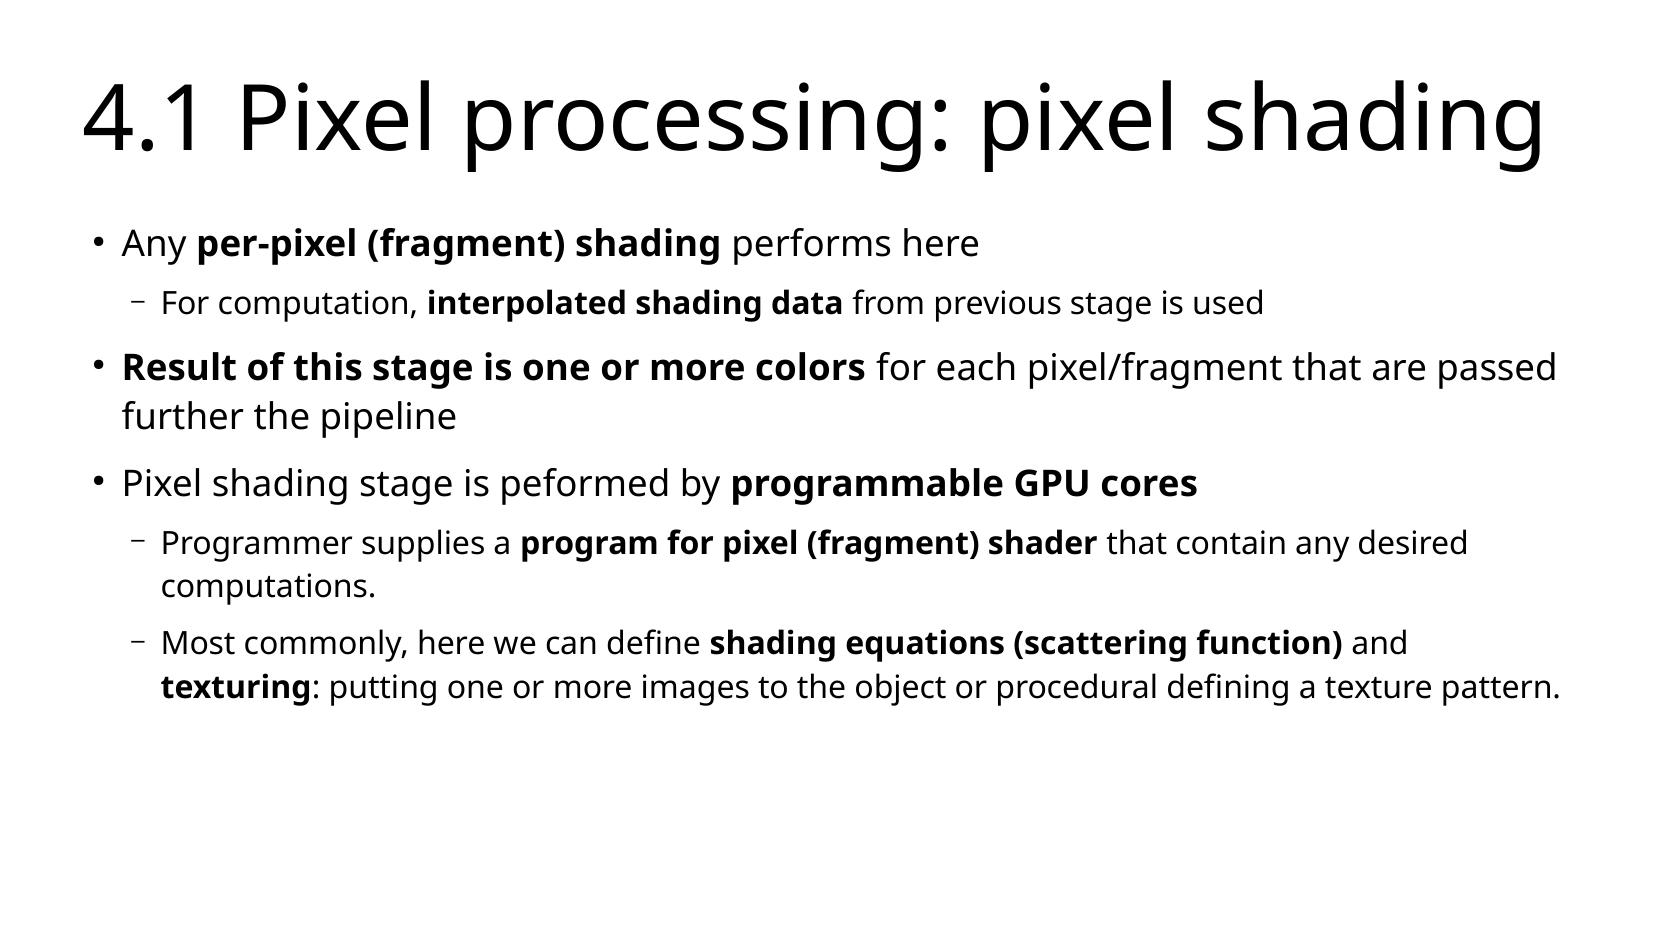

# 4.1 Pixel processing: pixel shading
Any per-pixel (fragment) shading performs here
For computation, interpolated shading data from previous stage is used
Result of this stage is one or more colors for each pixel/fragment that are passed further the pipeline
Pixel shading stage is peformed by programmable GPU cores
Programmer supplies a program for pixel (fragment) shader that contain any desired computations.
Most commonly, here we can define shading equations (scattering function) and texturing: putting one or more images to the object or procedural defining a texture pattern.